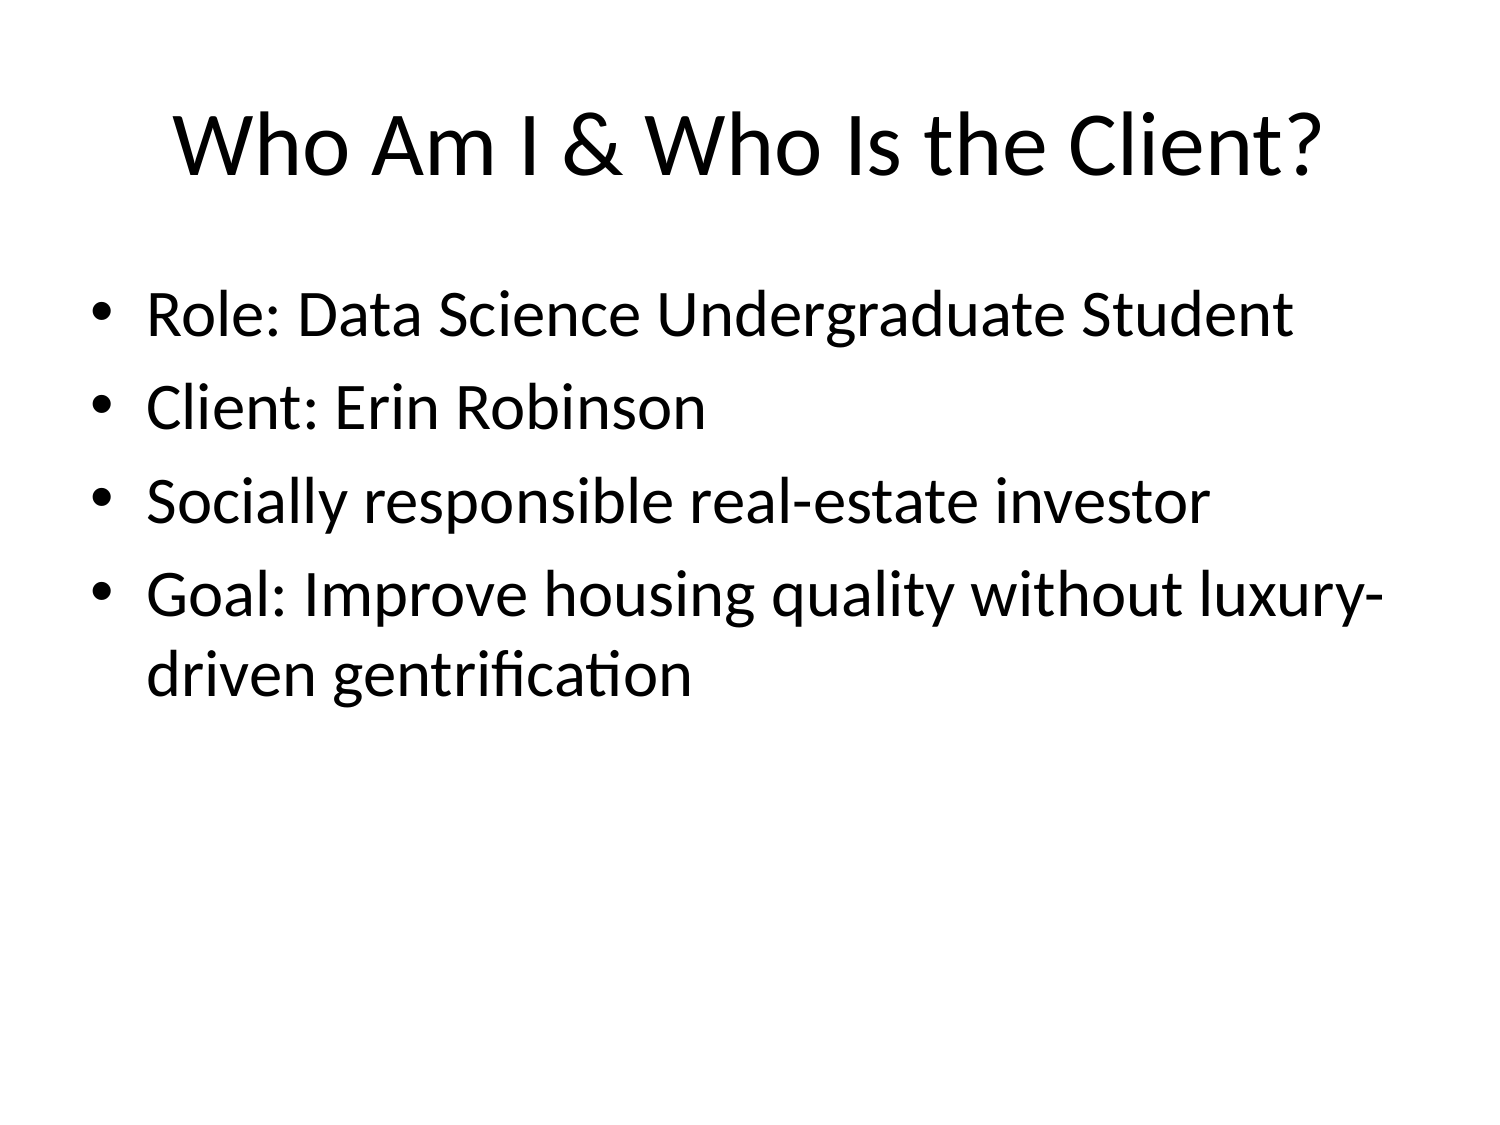

# Who Am I & Who Is the Client?
Role: Data Science Undergraduate Student
Client: Erin Robinson
Socially responsible real-estate investor
Goal: Improve housing quality without luxury-driven gentrification